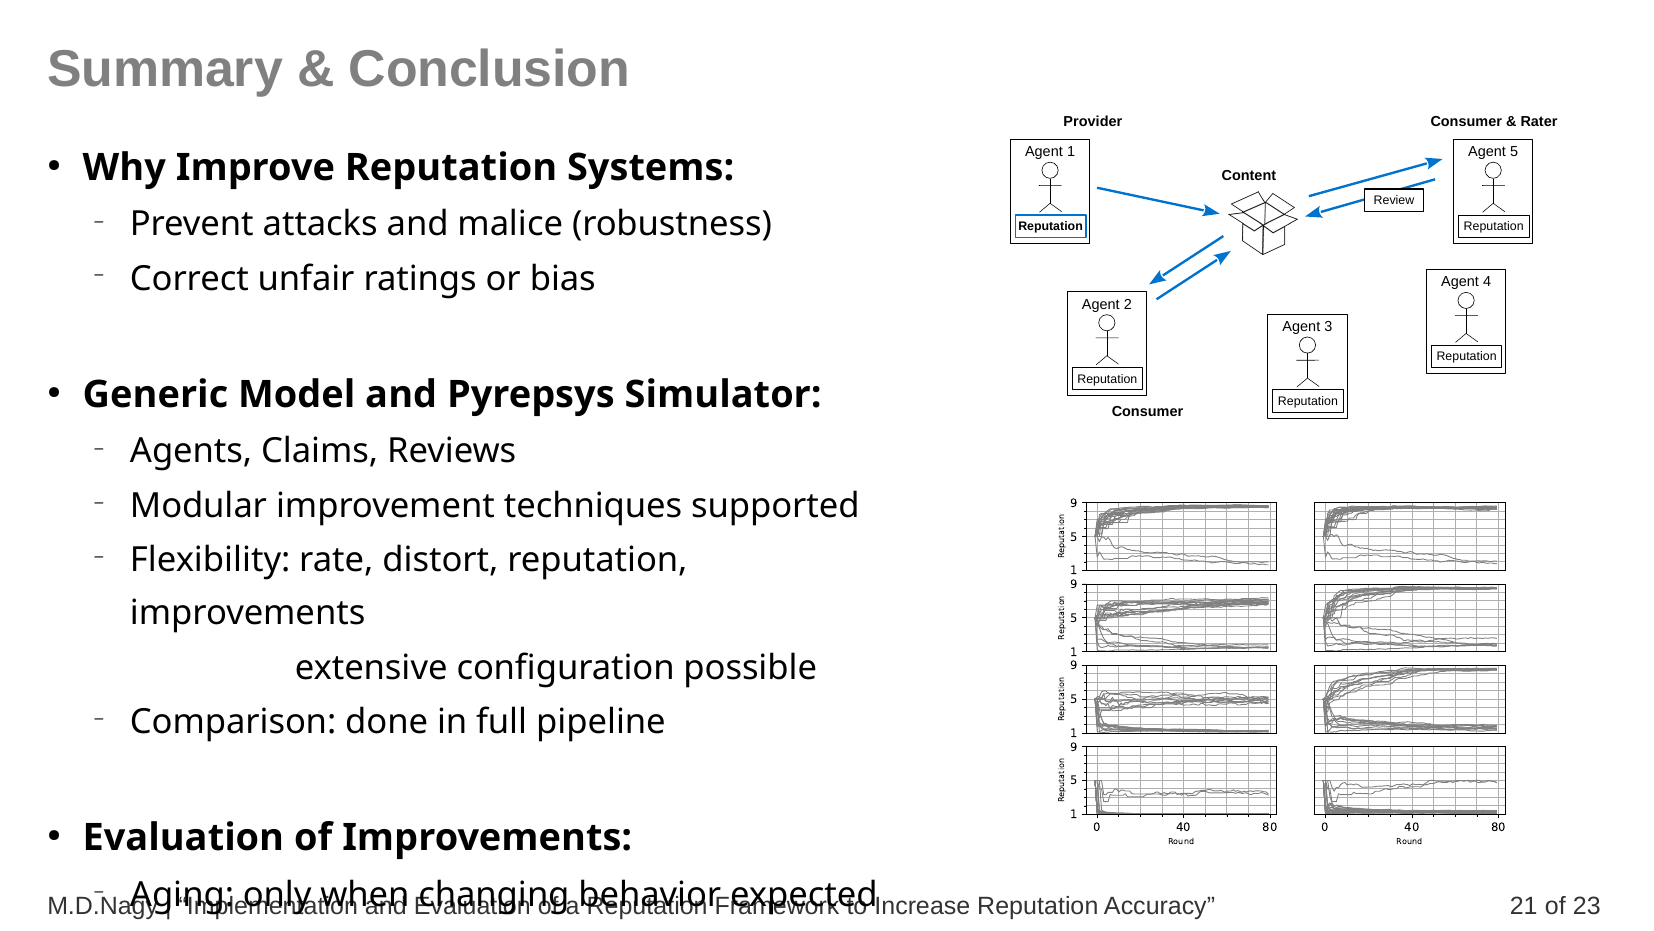

# Summary & Conclusion
Why Improve Reputation Systems:
Prevent attacks and malice (robustness)
Correct unfair ratings or bias
Generic Model and Pyrepsys Simulator:
Agents, Claims, Reviews
Modular improvement techniques supported
Flexibility: rate, distort, reputation, improvements
		 extensive configuration possible
Comparison: done in full pipeline
Evaluation of Improvements:
Aging: only when changing behavior expected
Weights: can salvage “good” agents
M.D.Nagy | “Implementation and Evaluation of a Reputation Framework to Increase Reputation Accuracy”
21